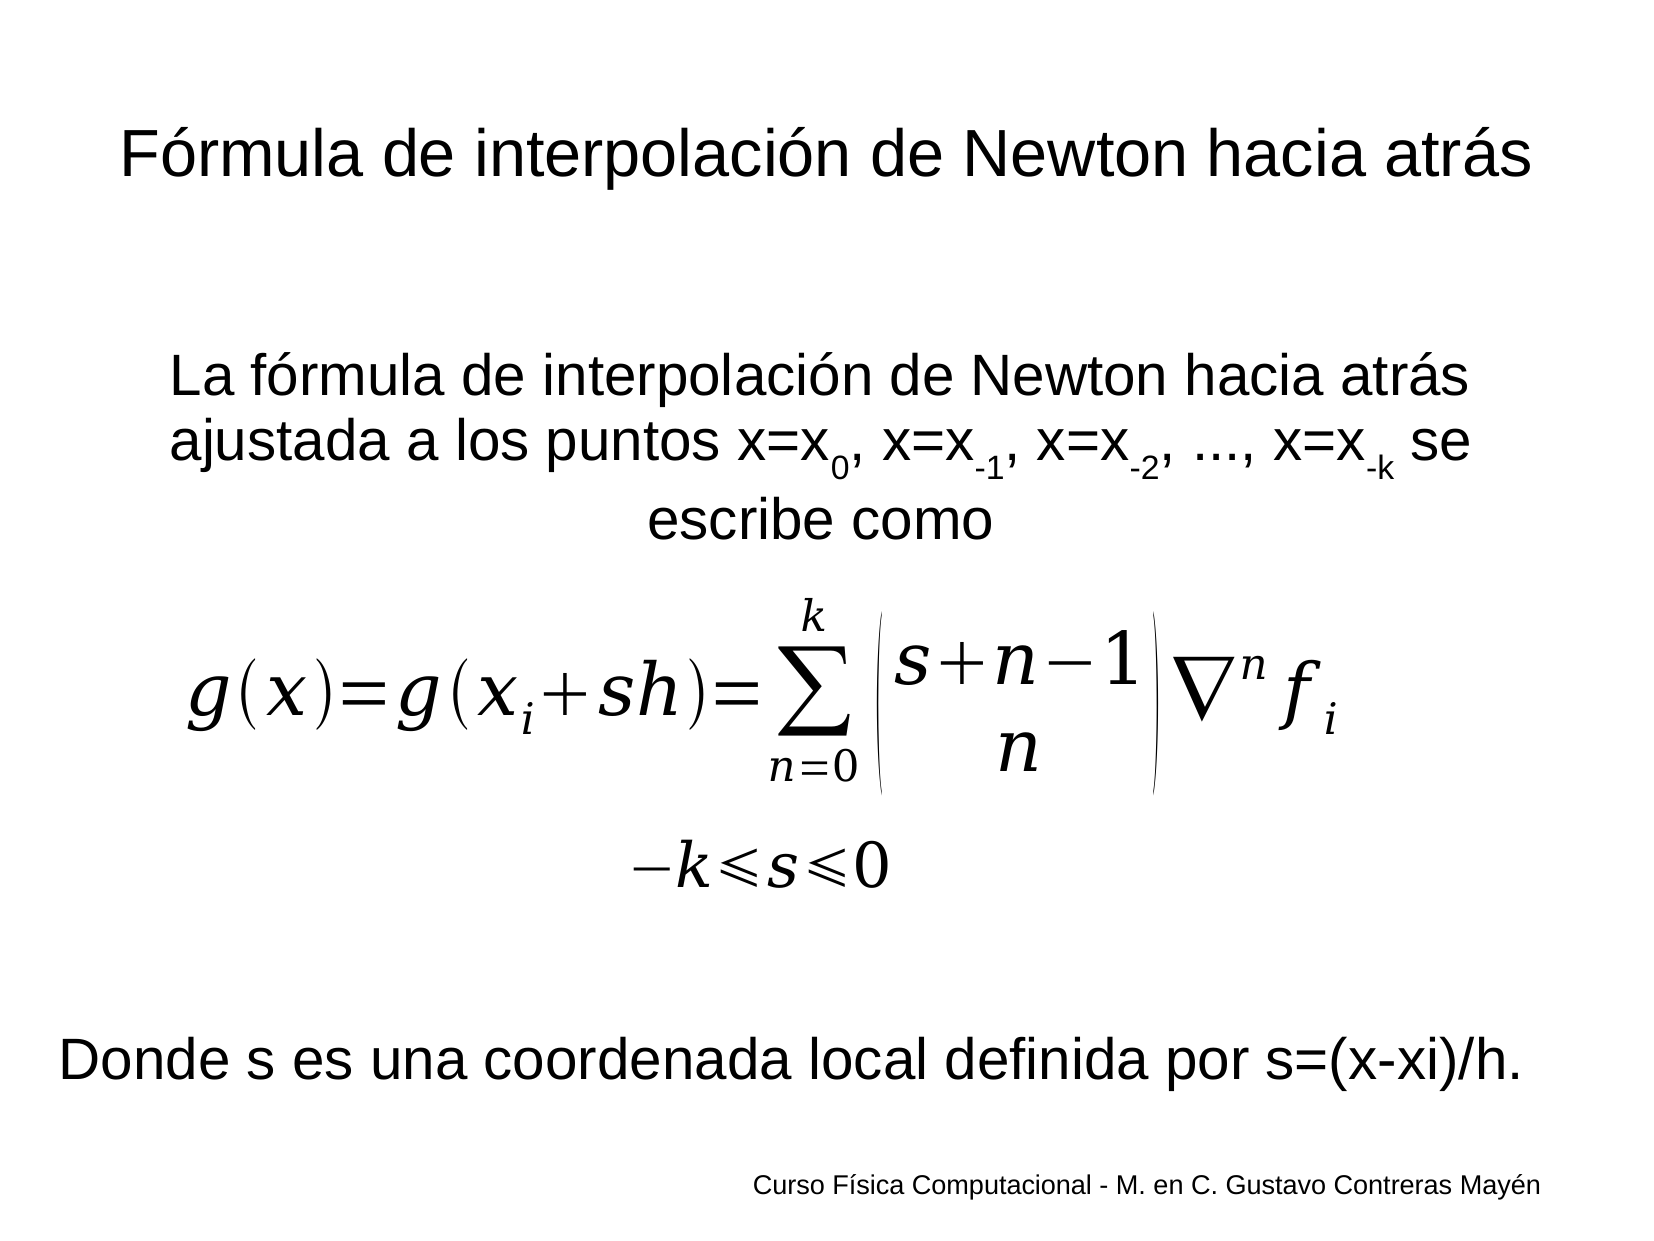

# Fórmula de interpolación de Newton hacia atrás
La fórmula de interpolación de Newton hacia atrás ajustada a los puntos x=x0, x=x-1, x=x-2, ..., x=x-k se escribe como
Donde s es una coordenada local definida por s=(x-xi)/h.